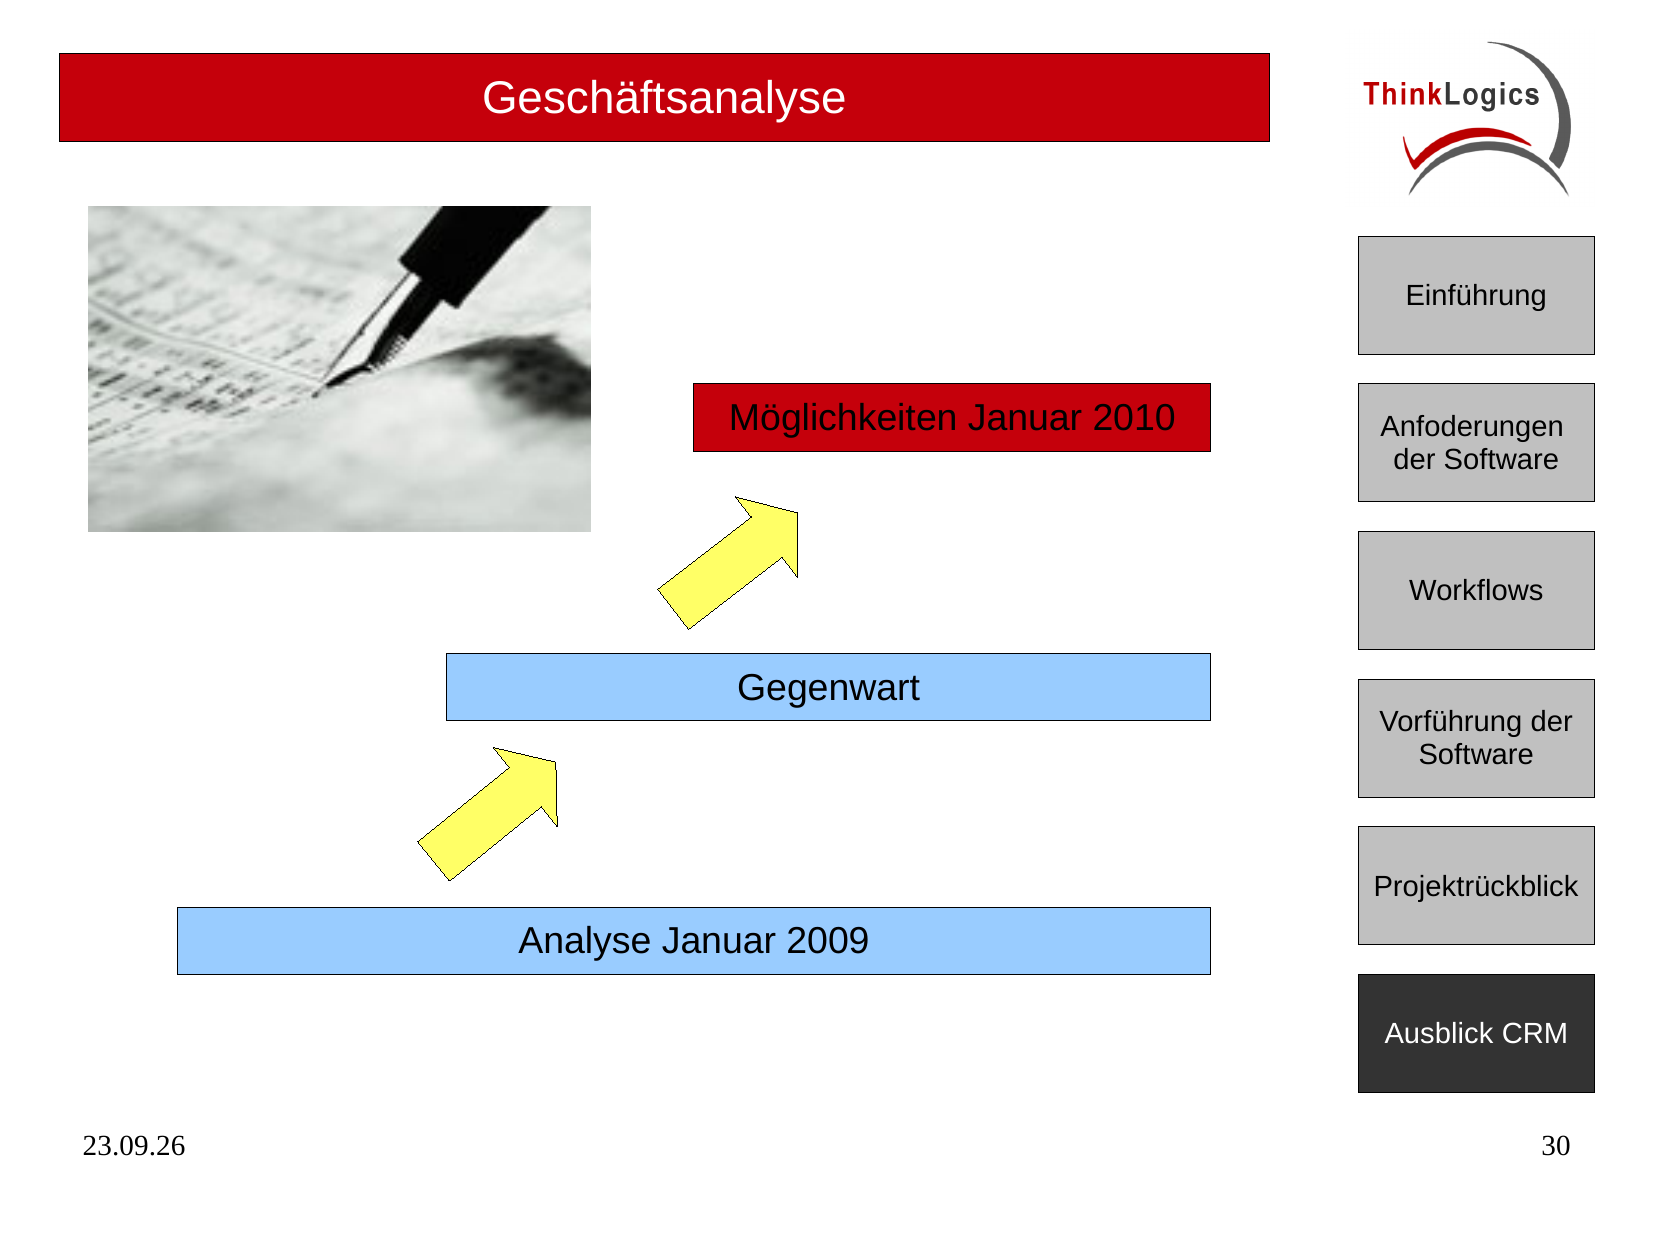

Geschäftsanalyse
Einführung
Möglichkeiten Januar 2010
Anfoderungen
der Software
Workflows
Gegenwart
Vorführung der
Software
Projektrückblick
Analyse Januar 2009
Ausblick CRM
30